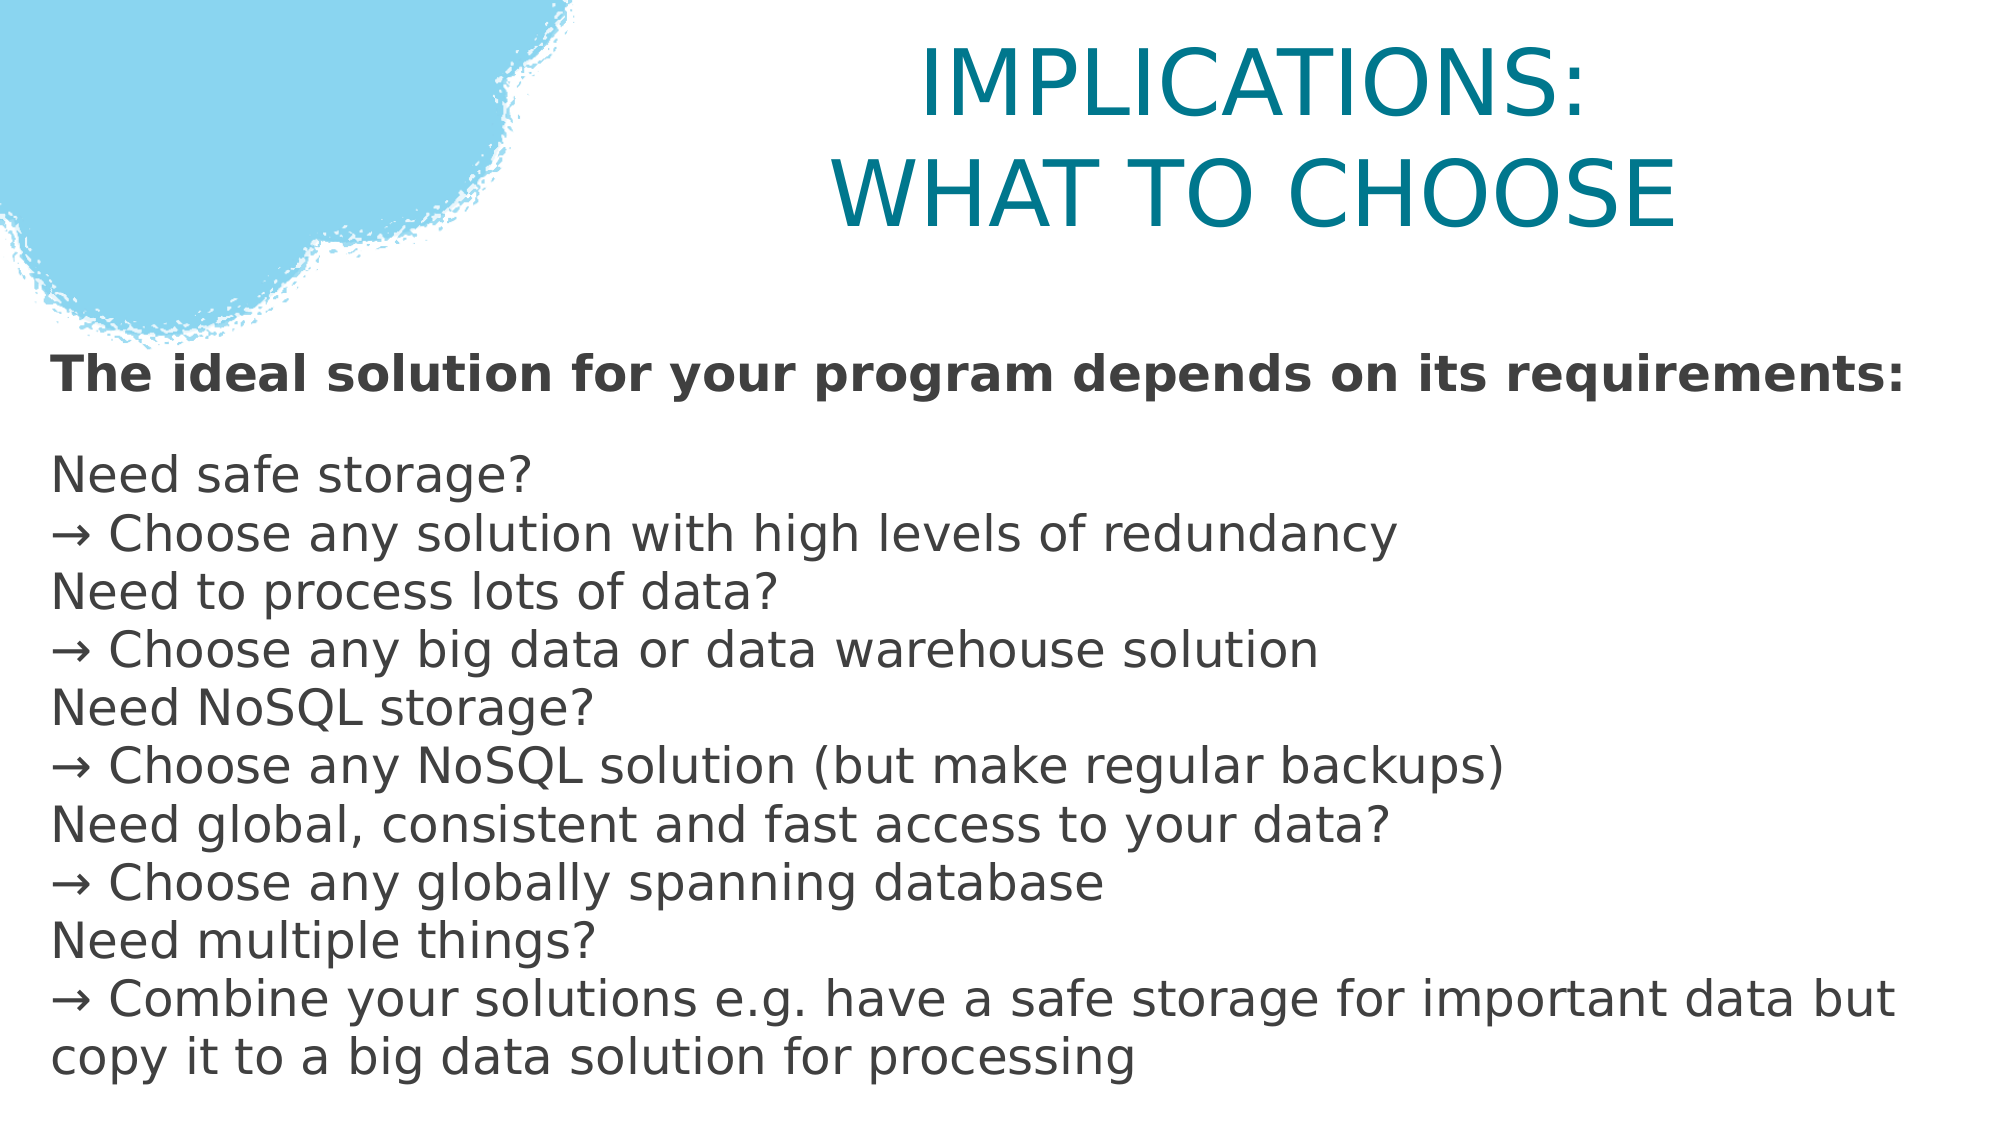

Implications:
What to Choose
The ideal solution for your program depends on its requirements:
Need safe storage?
→ Choose any solution with high levels of redundancy
Need to process lots of data?
→ Choose any big data or data warehouse solution
Need NoSQL storage?
→ Choose any NoSQL solution (but make regular backups)
Need global, consistent and fast access to your data?
→ Choose any globally spanning database
Need multiple things?
→ Combine your solutions e.g. have a safe storage for important data but copy it to a big data solution for processing